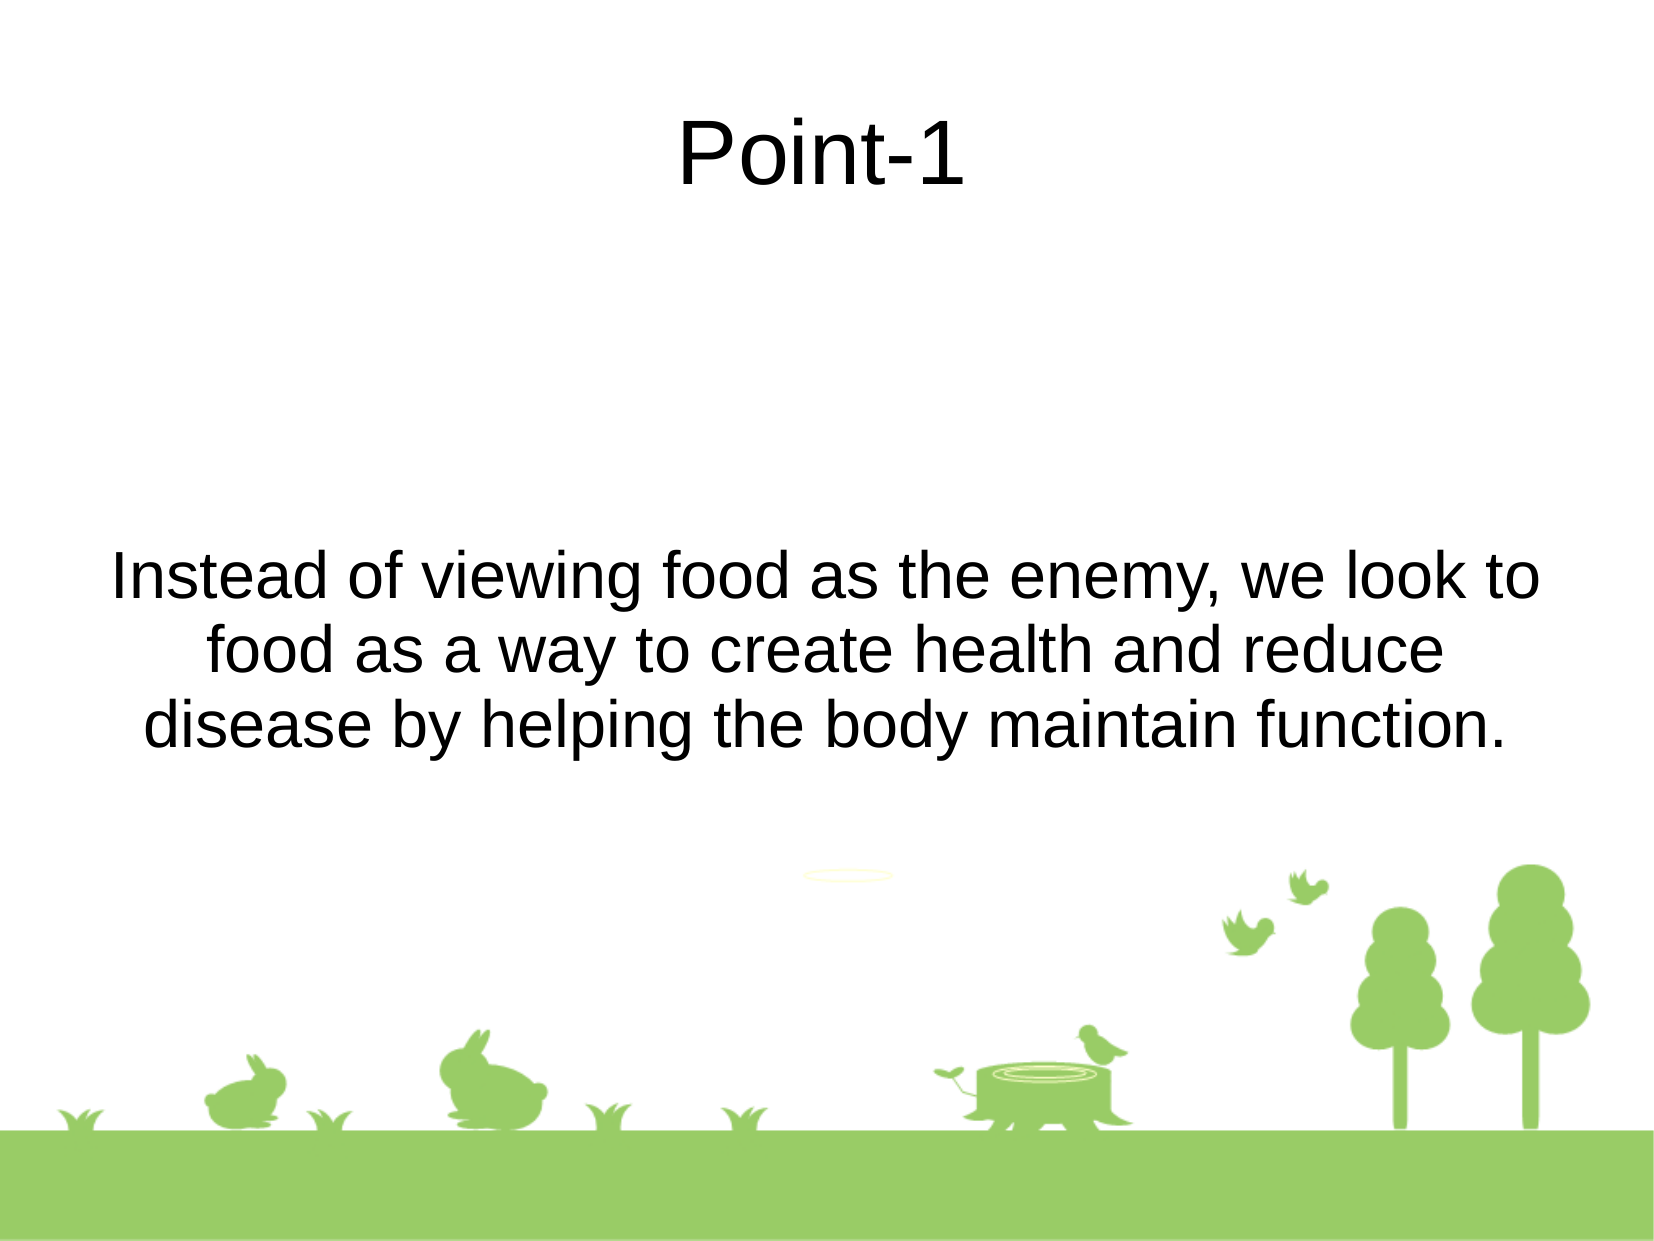

# Point-1
Instead of viewing food as the enemy, we look to food as a way to create health and reduce disease by helping the body maintain function.